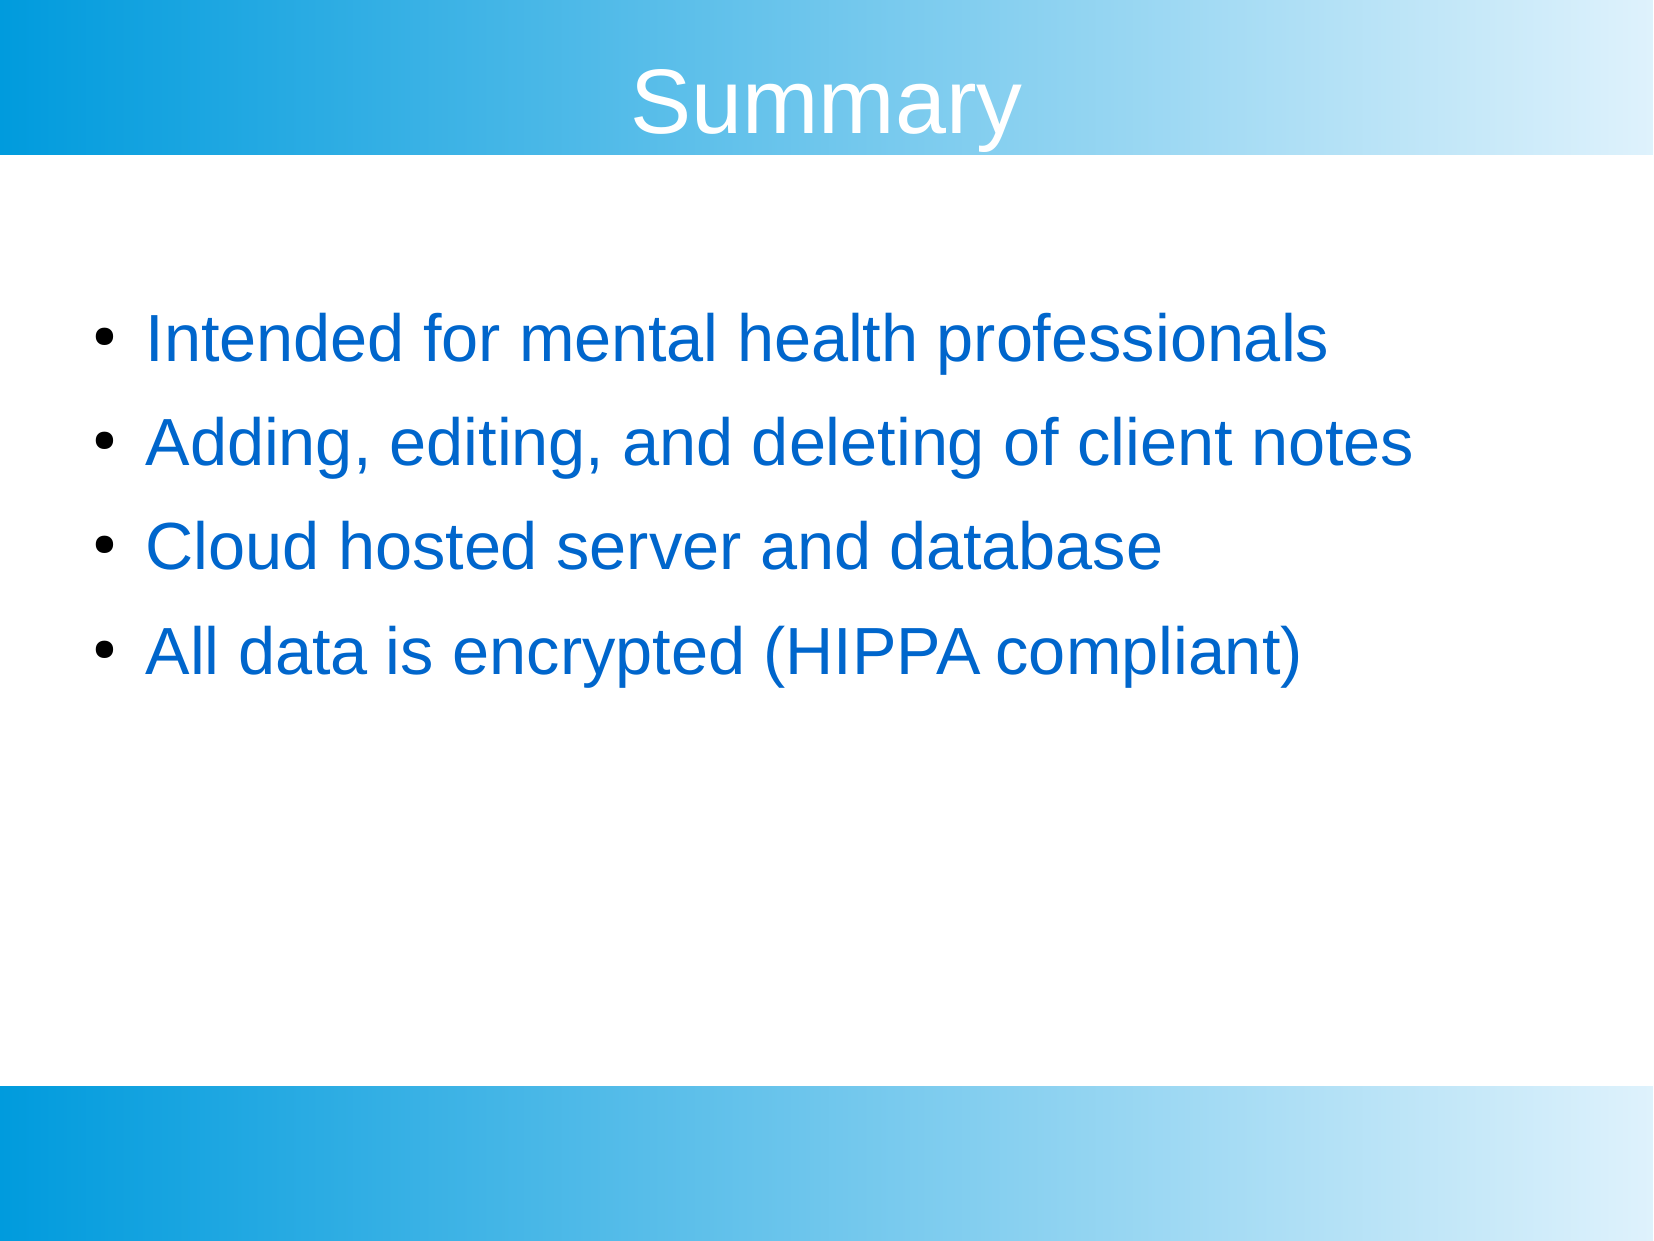

# Summary
Intended for mental health professionals
Adding, editing, and deleting of client notes
Cloud hosted server and database
All data is encrypted (HIPPA compliant)